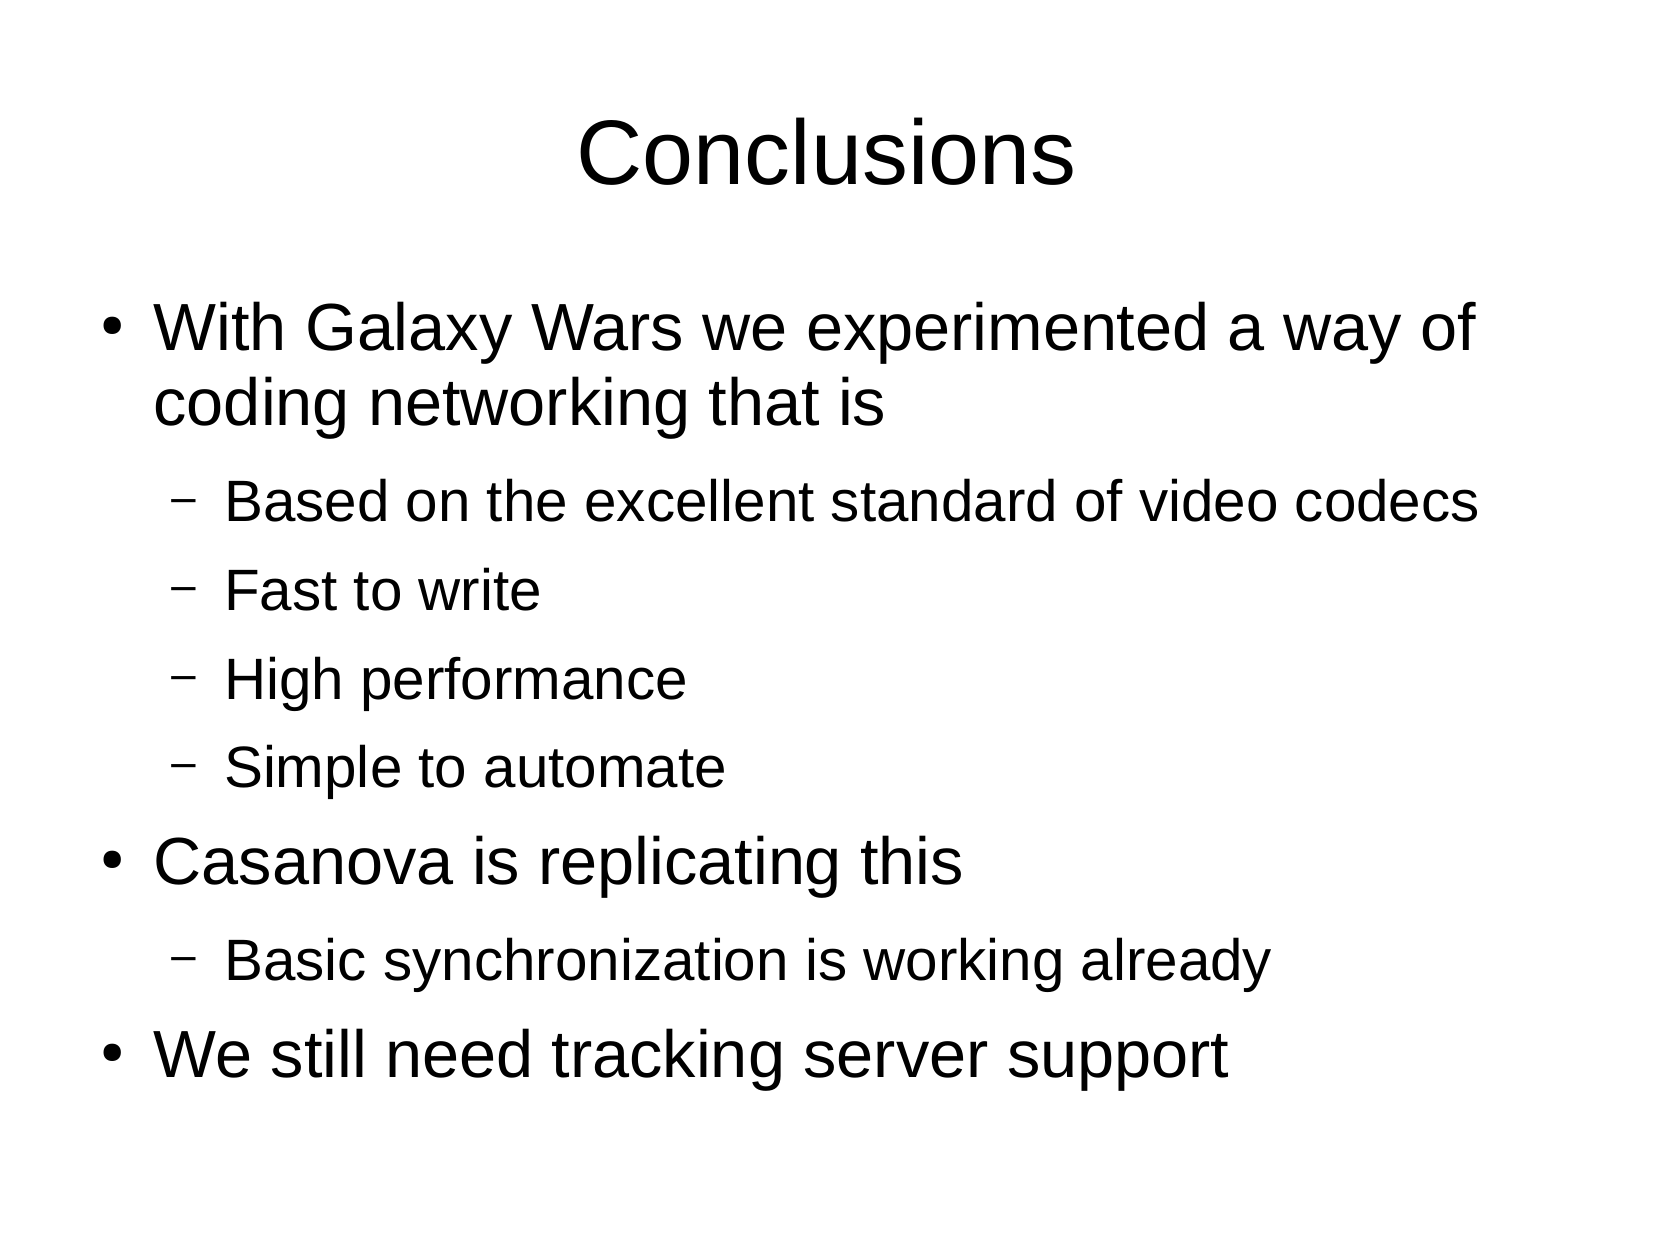

# Conclusions
With Galaxy Wars we experimented a way of coding networking that is
Based on the excellent standard of video codecs
Fast to write
High performance
Simple to automate
Casanova is replicating this
Basic synchronization is working already
We still need tracking server support